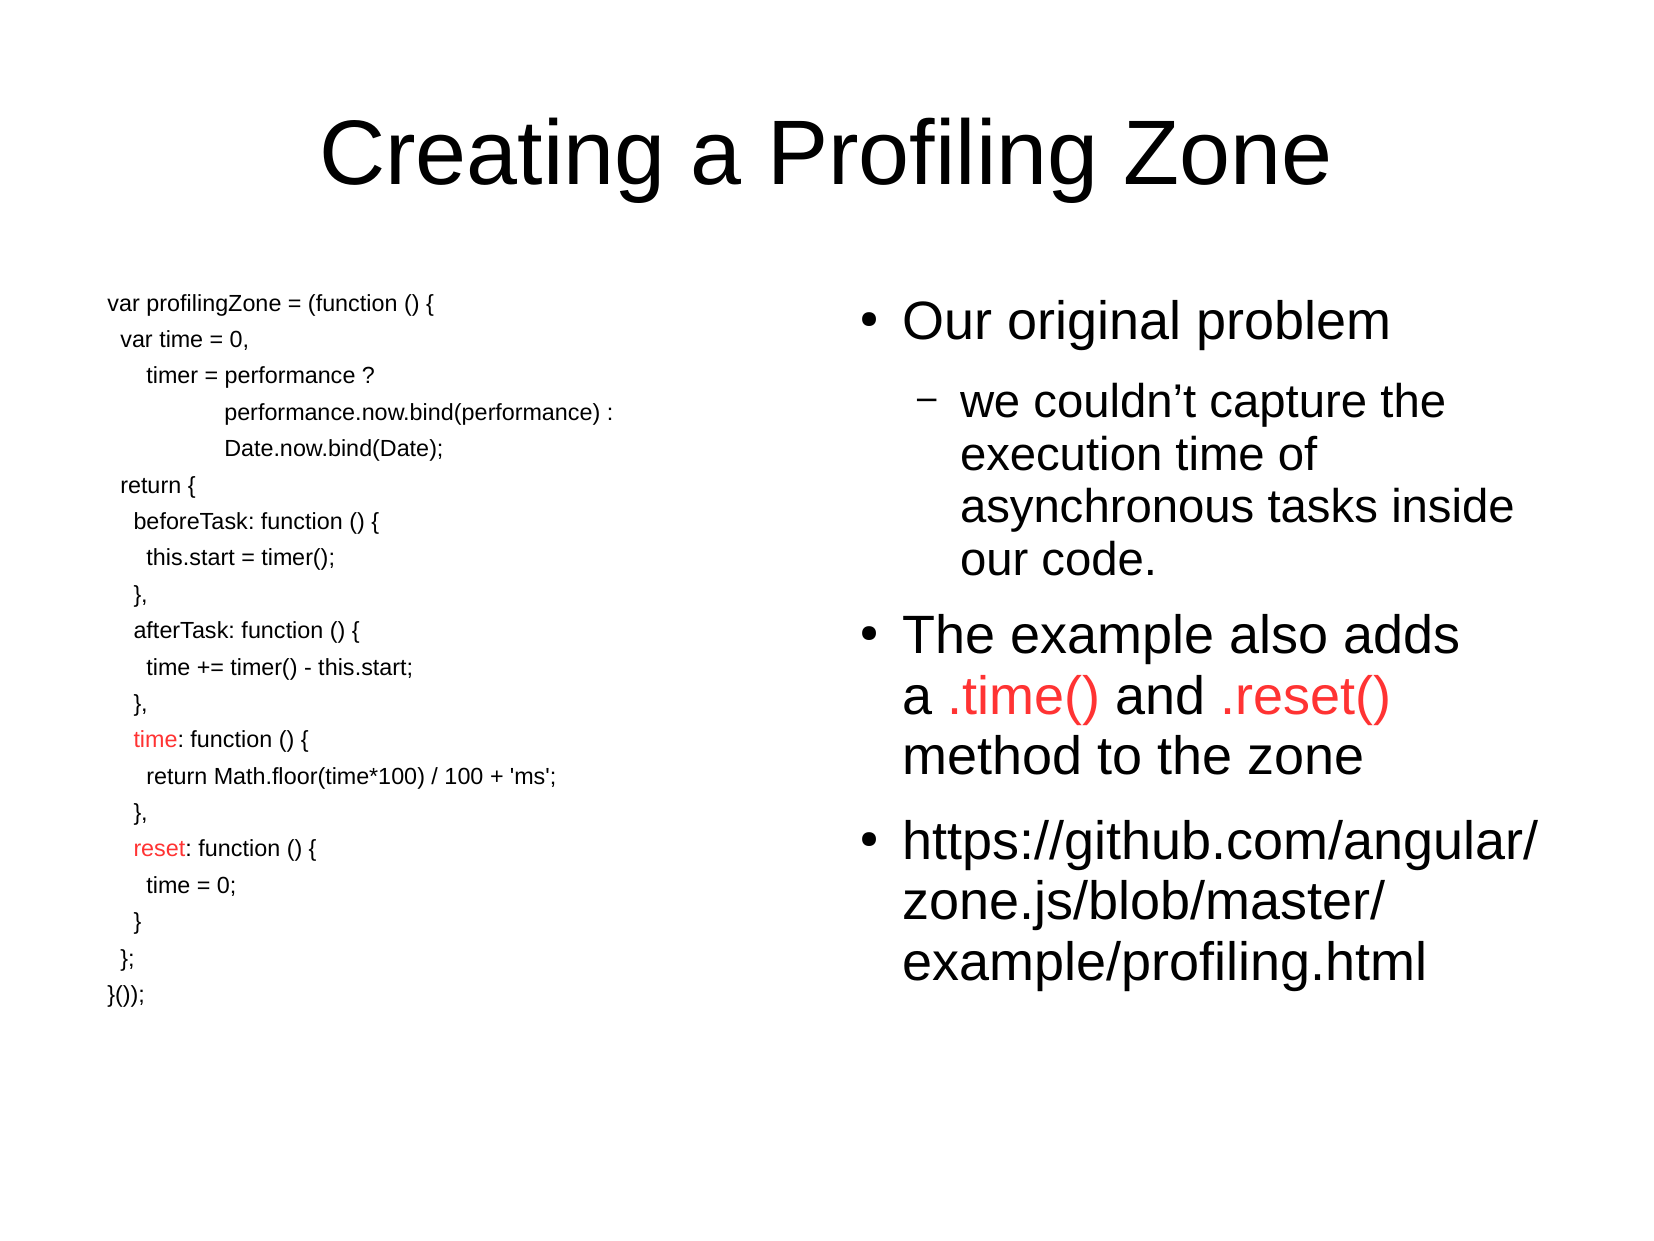

# Creating a Profiling Zone
var profilingZone = (function () {
 var time = 0,
 timer = performance ?
 performance.now.bind(performance) :
 Date.now.bind(Date);
 return {
 beforeTask: function () {
 this.start = timer();
 },
 afterTask: function () {
 time += timer() - this.start;
 },
 time: function () {
 return Math.floor(time*100) / 100 + 'ms';
 },
 reset: function () {
 time = 0;
 }
 };
}());
Our original problem
we couldn’t capture the execution time of asynchronous tasks inside our code.
The example also adds a .time() and .reset() method to the zone
https://github.com/angular/zone.js/blob/master/example/profiling.html